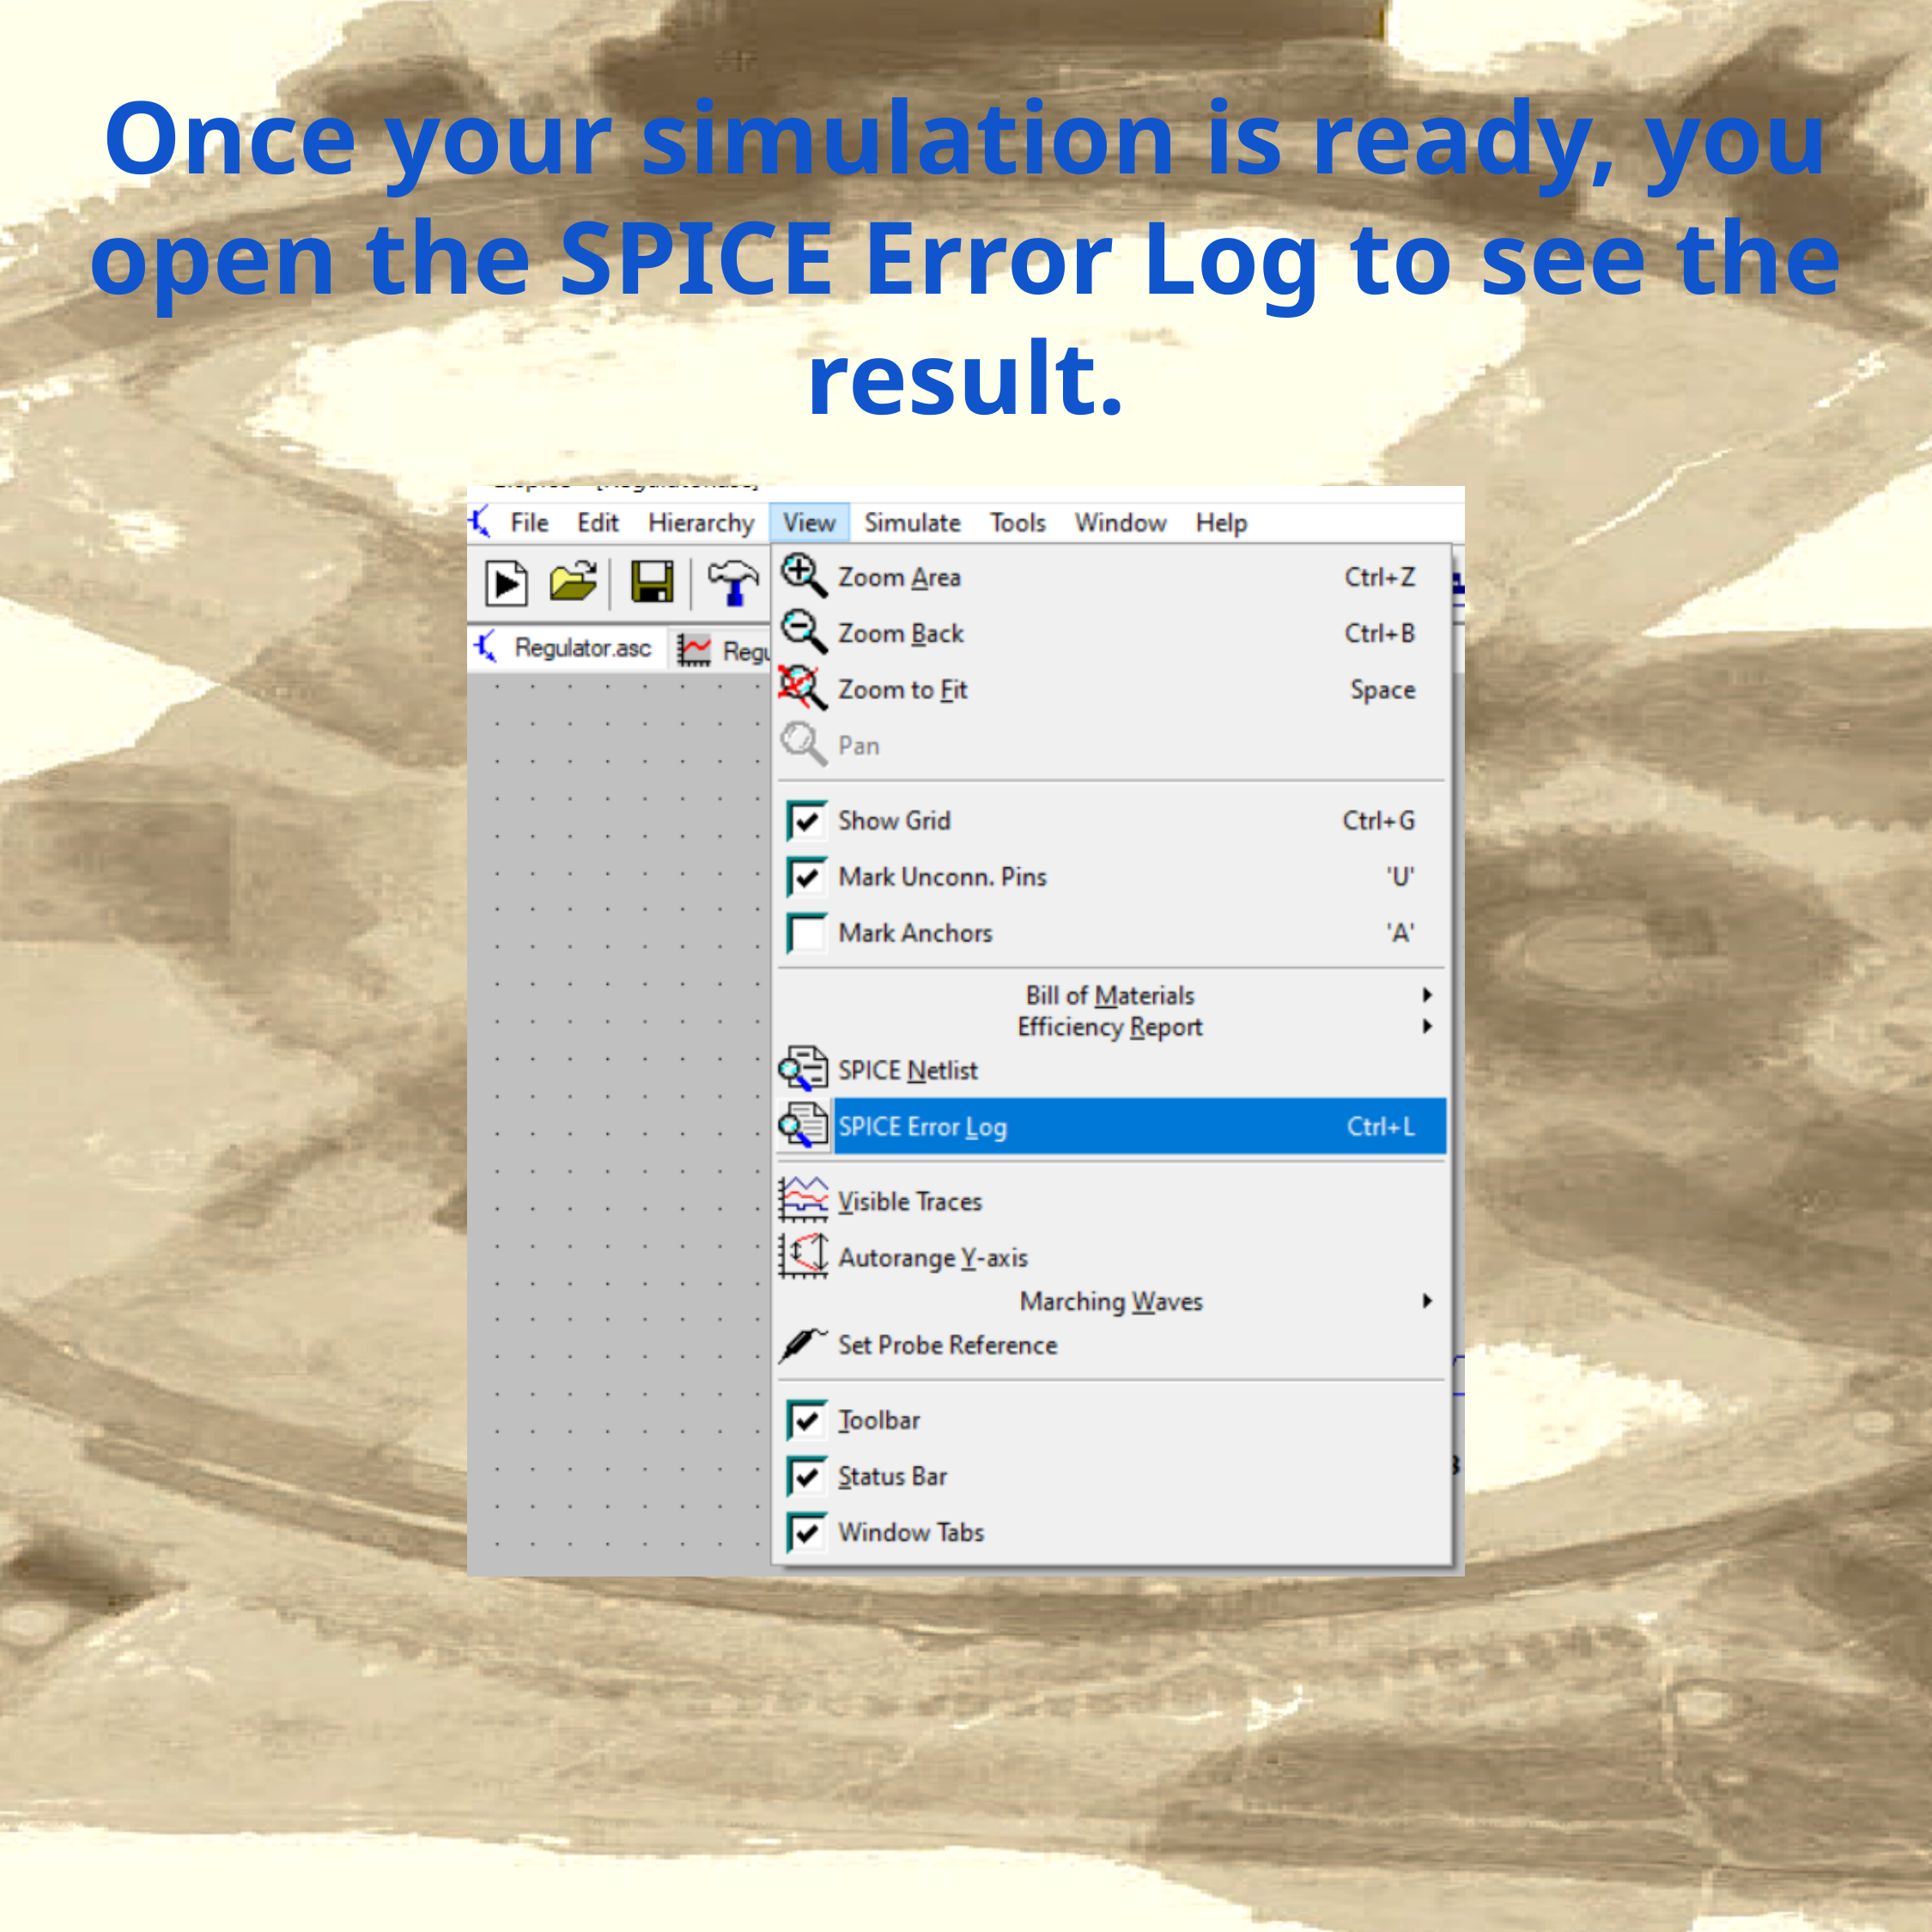

Once your simulation is ready, you open the SPICE Error Log to see the result.